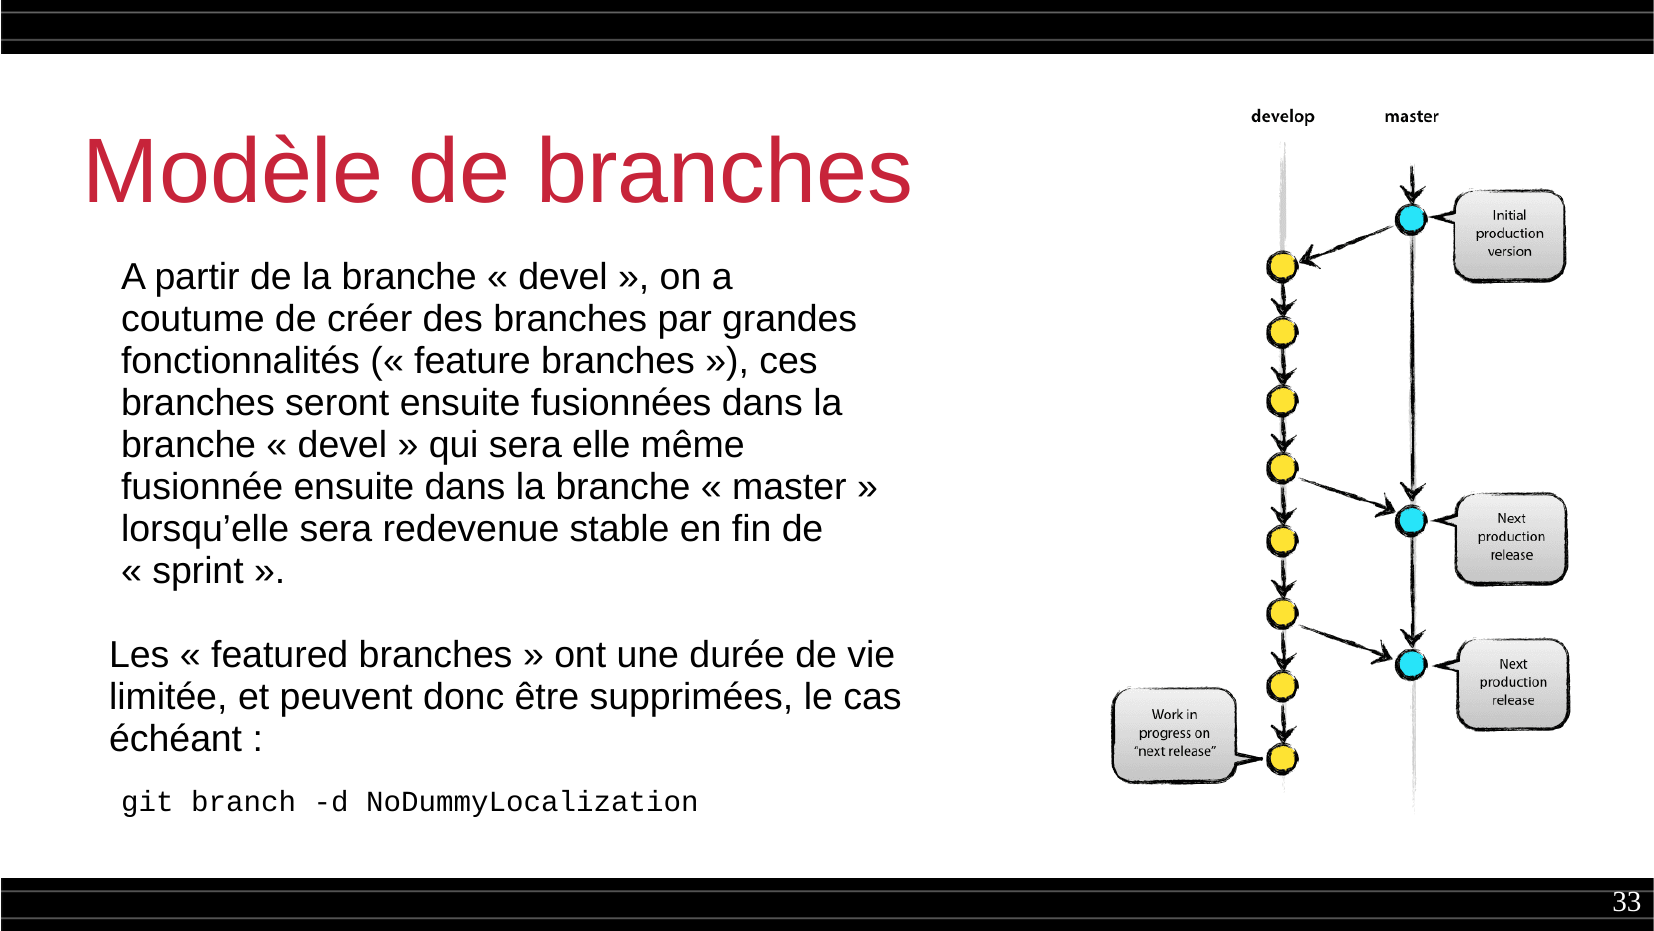

# Modèle de branches
A partir de la branche « devel », on a coutume de créer des branches par grandes fonctionnalités (« feature branches »), ces branches seront ensuite fusionnées dans la branche « devel » qui sera elle même fusionnée ensuite dans la branche « master » lorsqu’elle sera redevenue stable en fin de « sprint ».
Les « featured branches » ont une durée de vie limitée, et peuvent donc être supprimées, le cas échéant :
git branch -d NoDummyLocalization